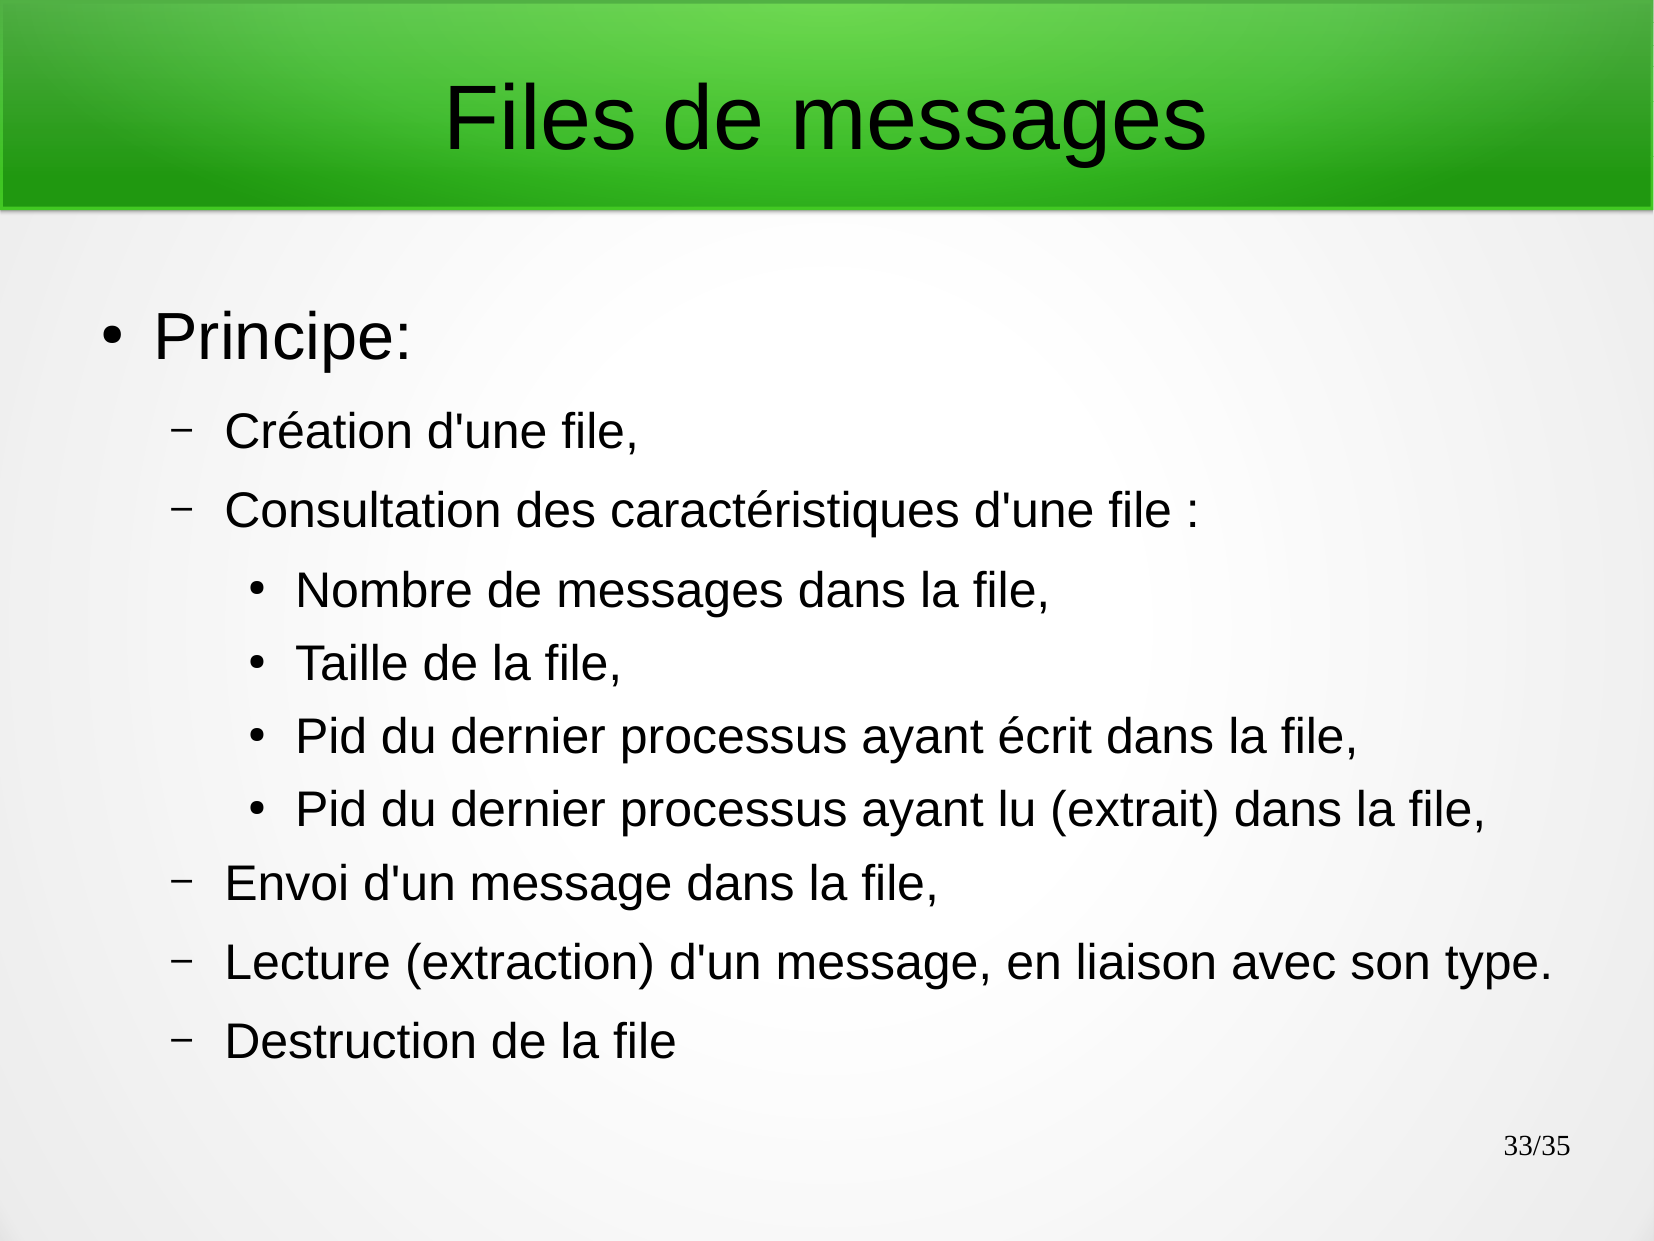

# Files de messages
Principe:
Création d'une file,
Consultation des caractéristiques d'une file :
Nombre de messages dans la file,
Taille de la file,
Pid du dernier processus ayant écrit dans la file,
Pid du dernier processus ayant lu (extrait) dans la file,
Envoi d'un message dans la file,
Lecture (extraction) d'un message, en liaison avec son type.
Destruction de la file
33